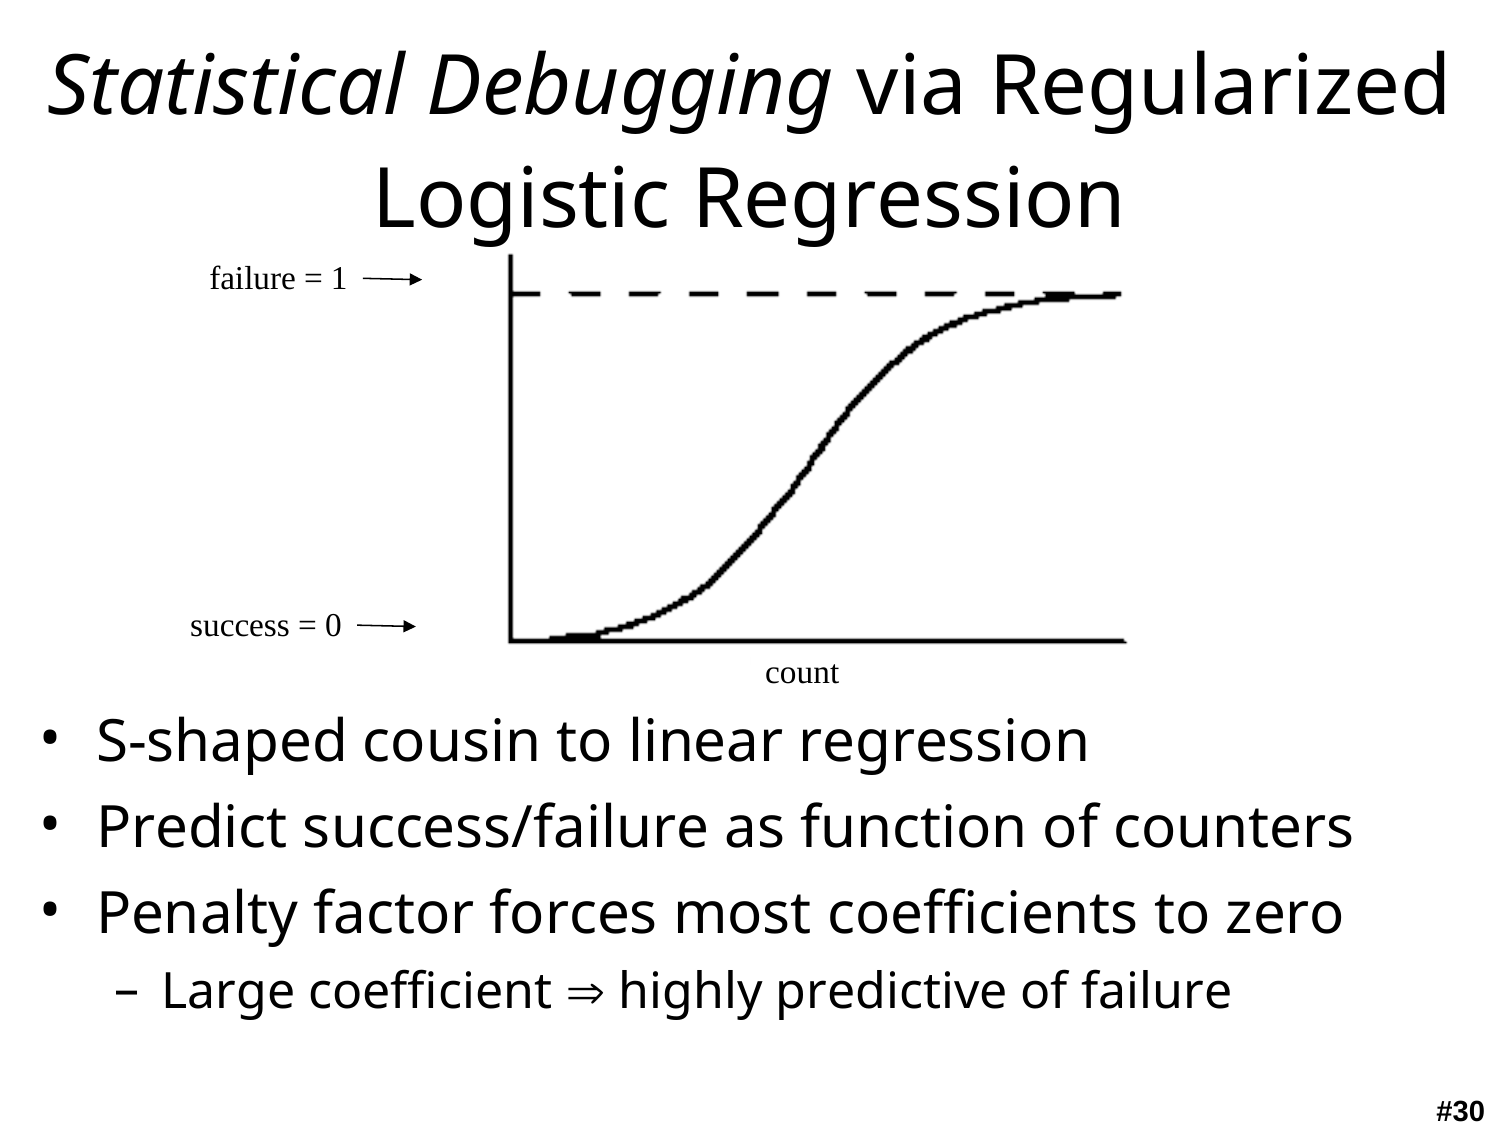

# Statistical Debugging via Regularized Logistic Regression
failure = 1
success = 0
count
S-shaped cousin to linear regression
Predict success/failure as function of counters
Penalty factor forces most coefficients to zero
Large coefficient  highly predictive of failure
30